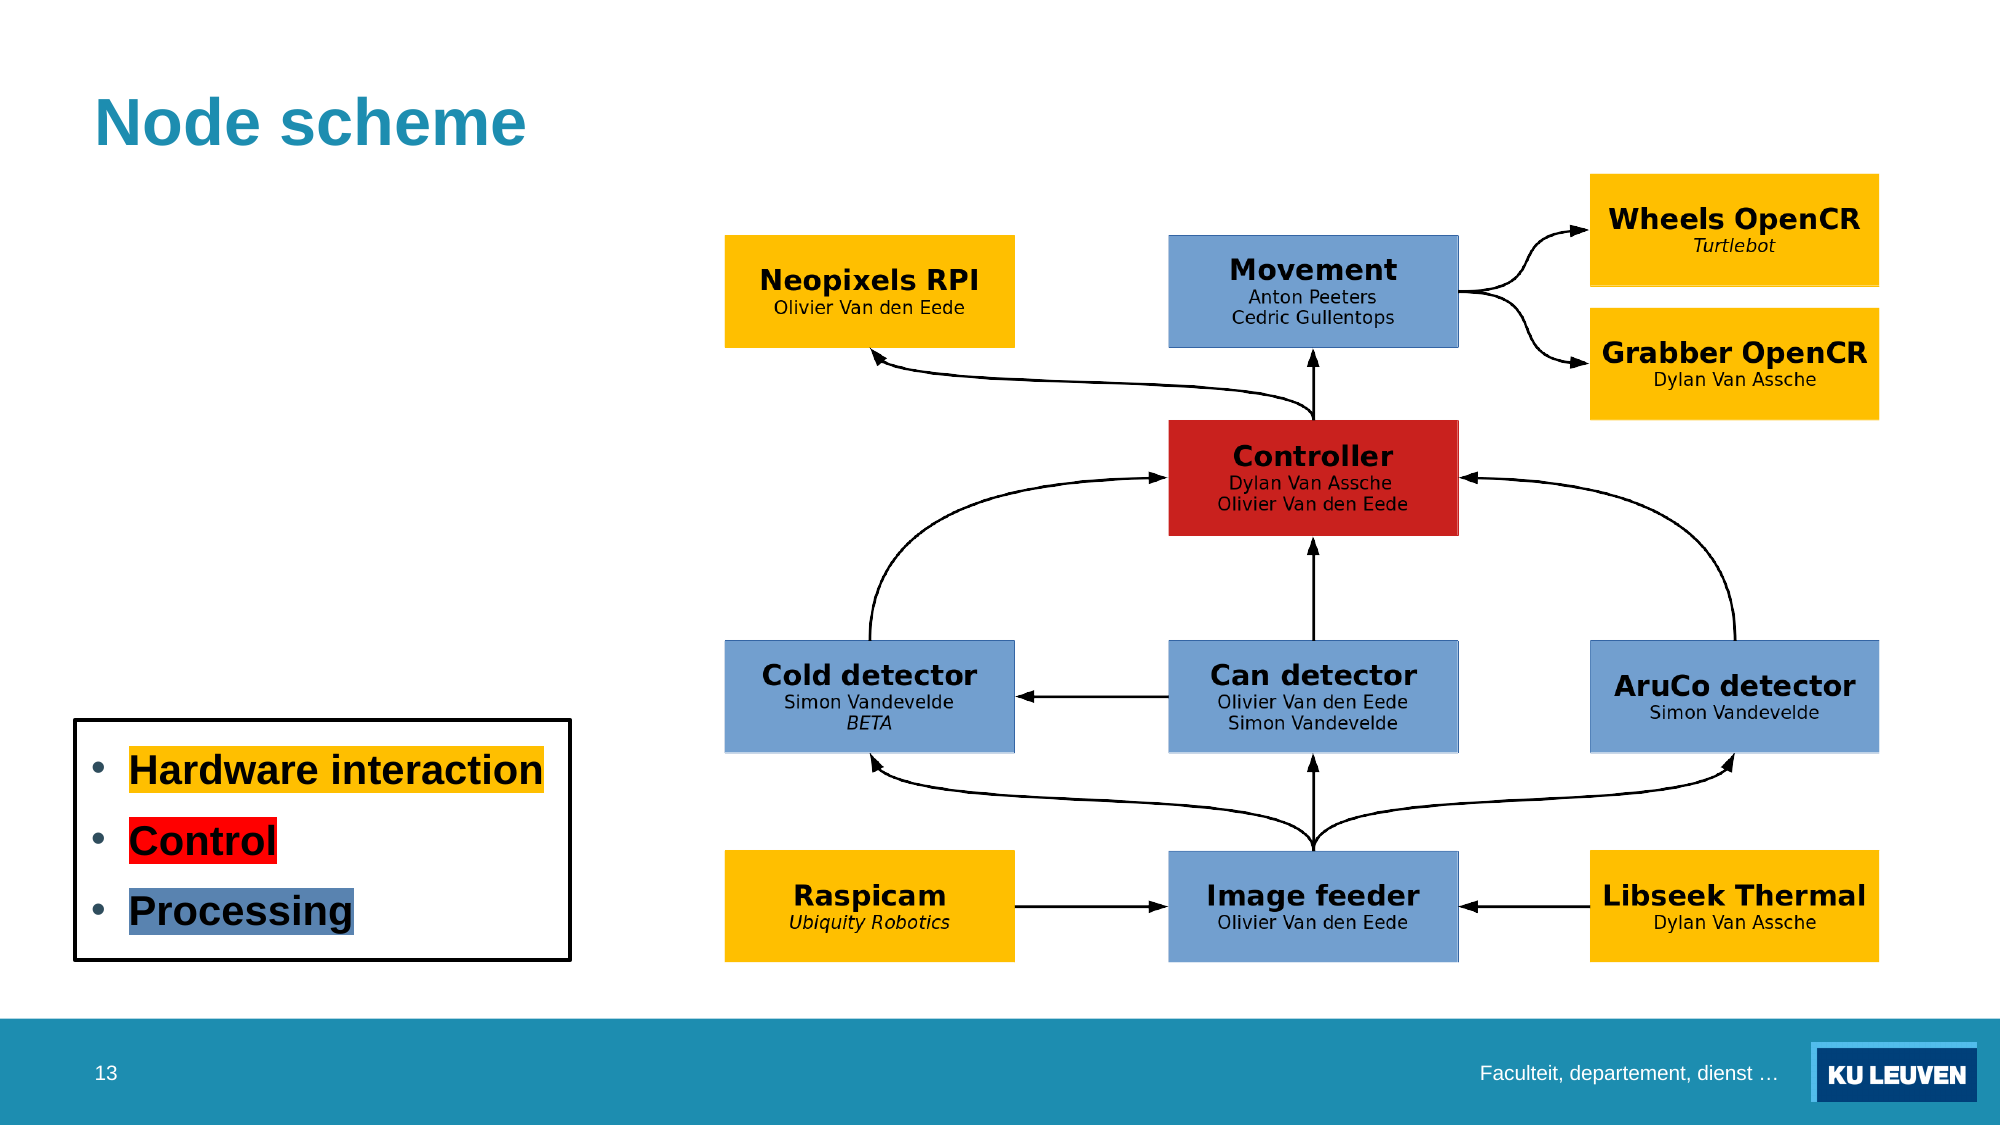

# Node scheme
Hardware interaction
Control
Processing
13
KULeuven, CoaCo